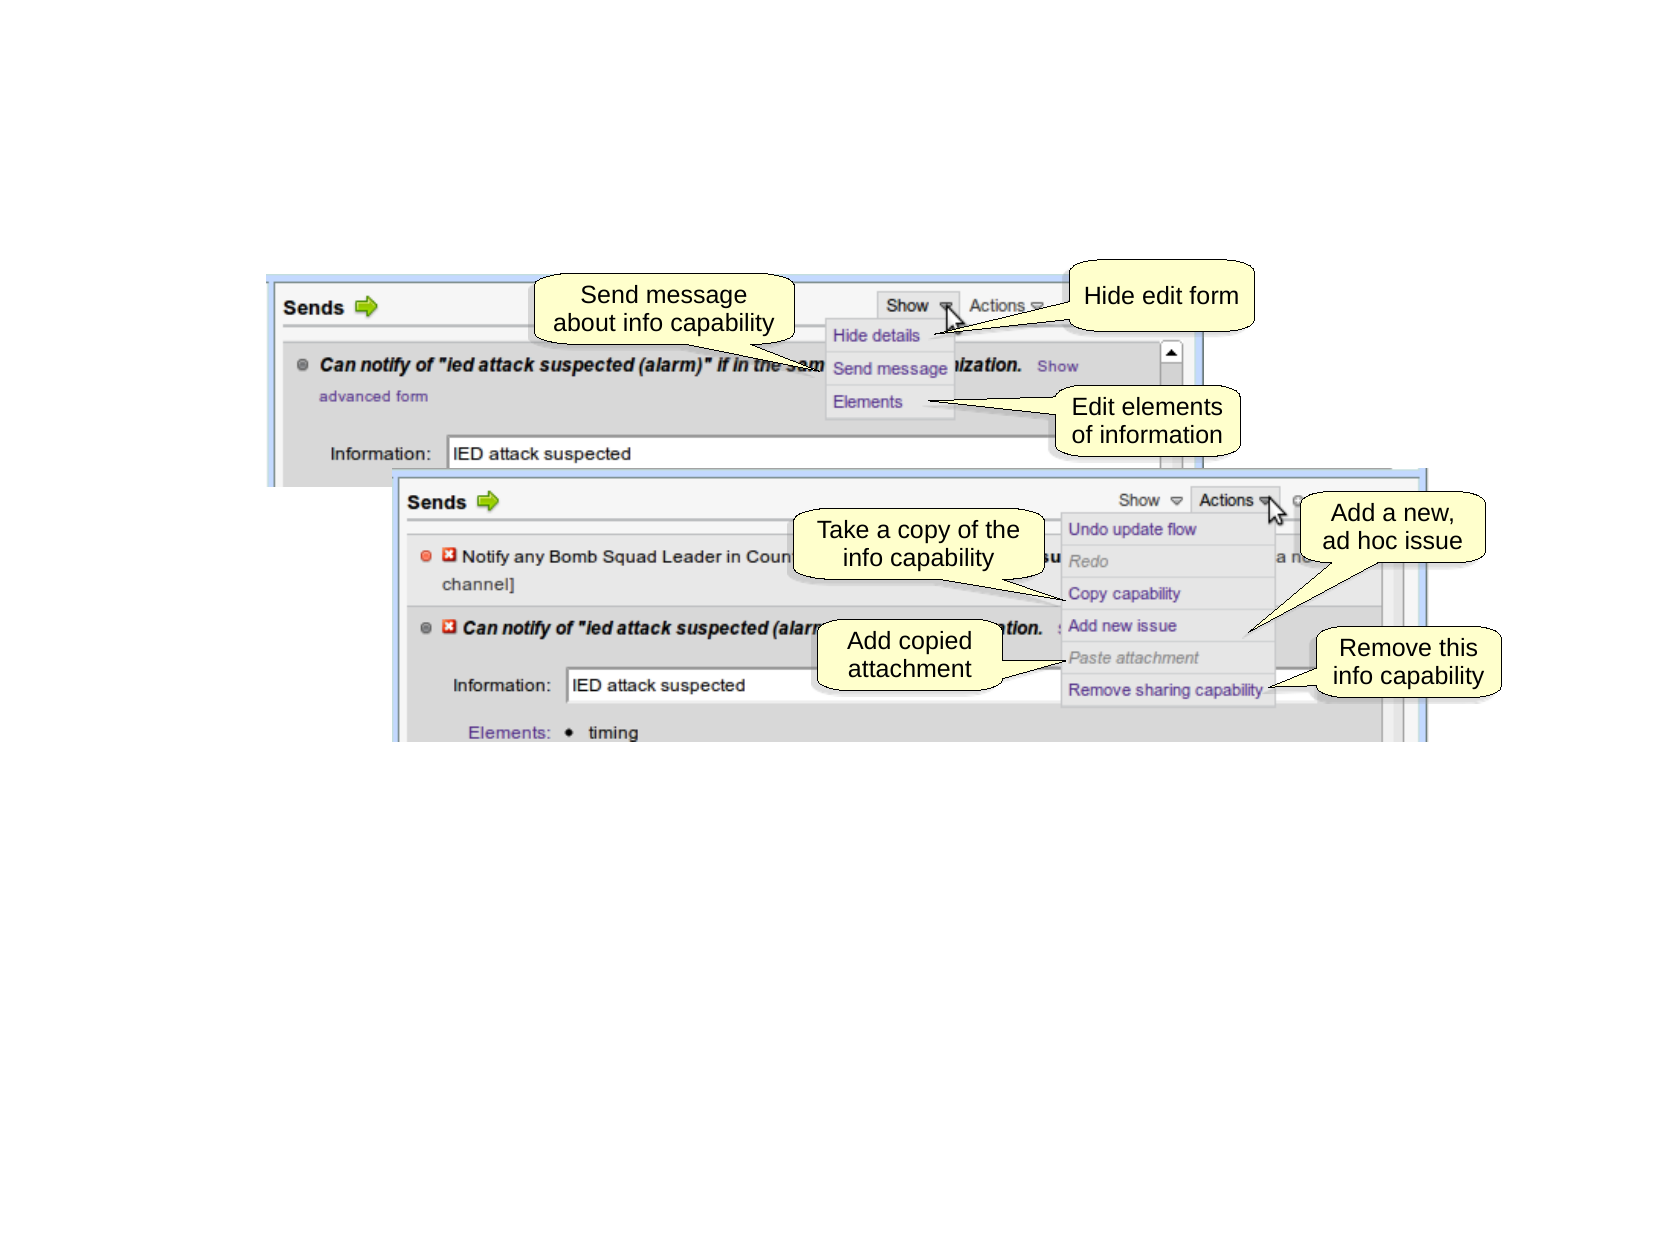

Hide edit form
Send message about info capability
Edit elements of information
Add a new, ad hoc issue
Take a copy of the info capability
Add copied attachment
Remove this info capability